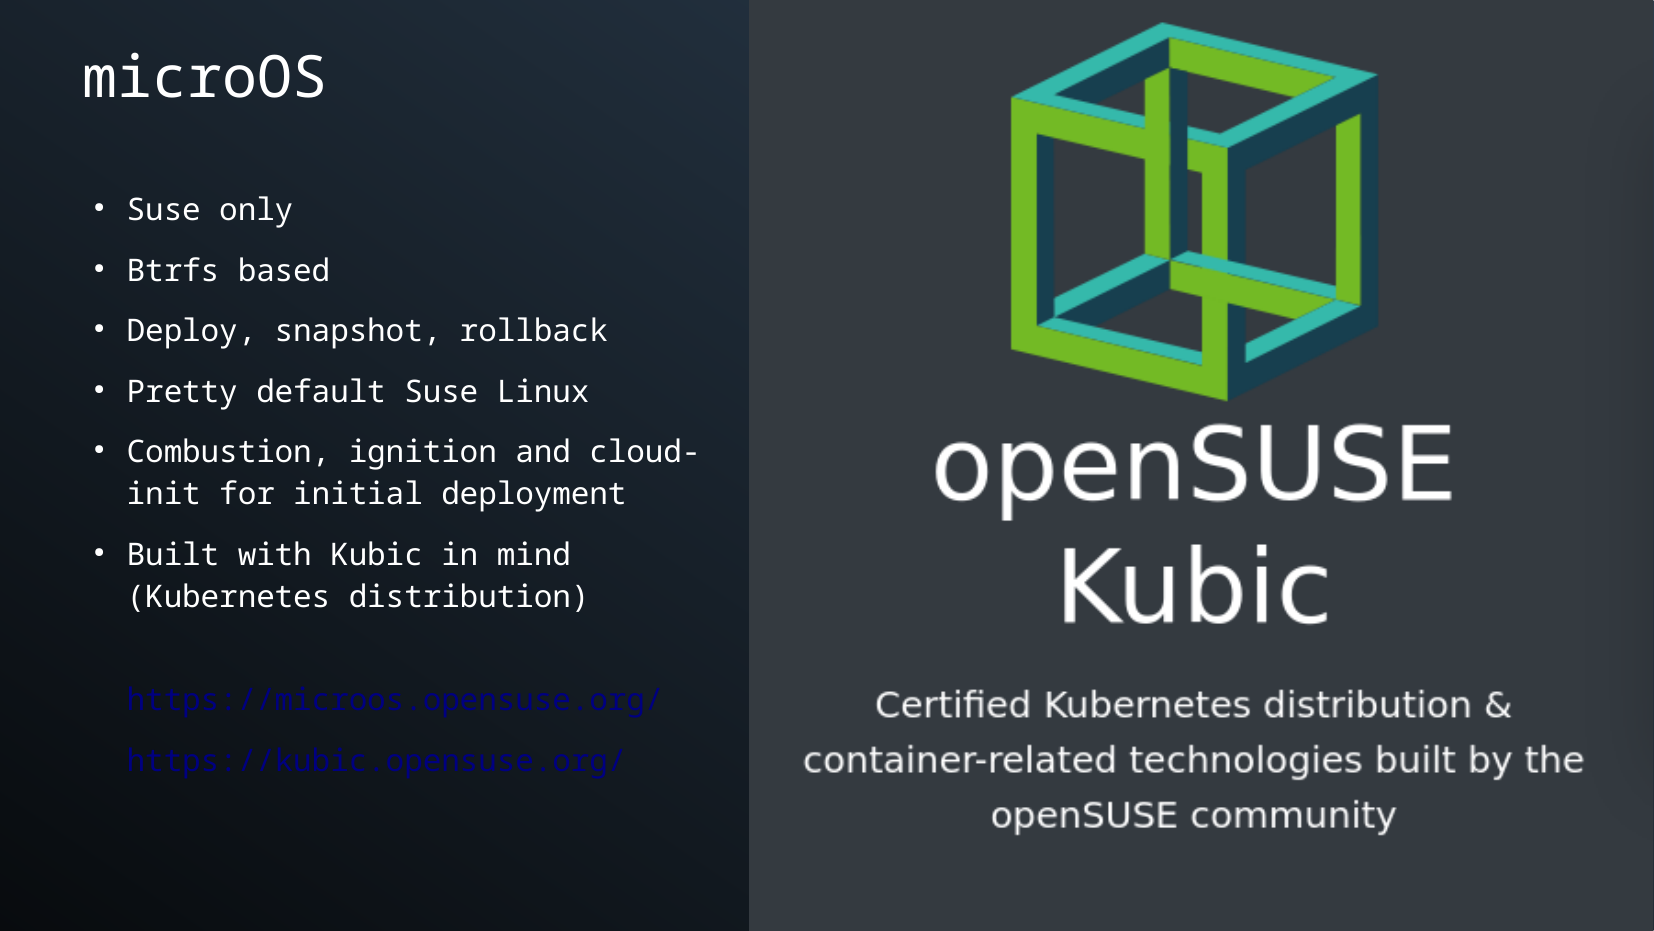

microOS
# Suse only
Btrfs based
Deploy, snapshot, rollback
Pretty default Suse Linux
Combustion, ignition and cloud-init for initial deployment
Built with Kubic in mind (Kubernetes distribution)
https://microos.opensuse.org/
https://kubic.opensuse.org/